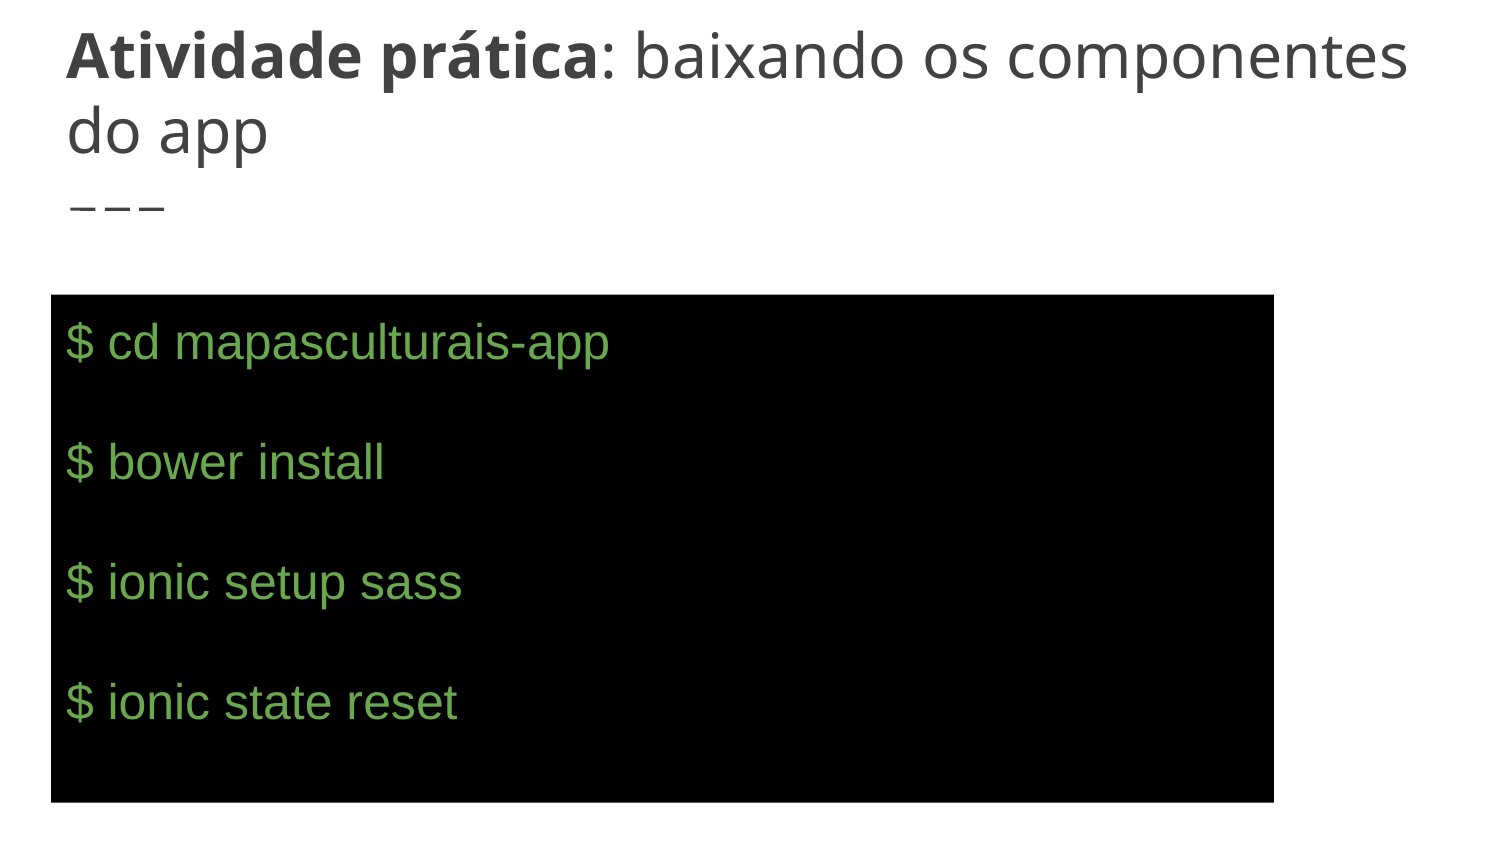

# Atividade prática: baixando os componentes do app
$ cd mapasculturais-app
$ bower install
$ ionic setup sass
$ ionic state reset